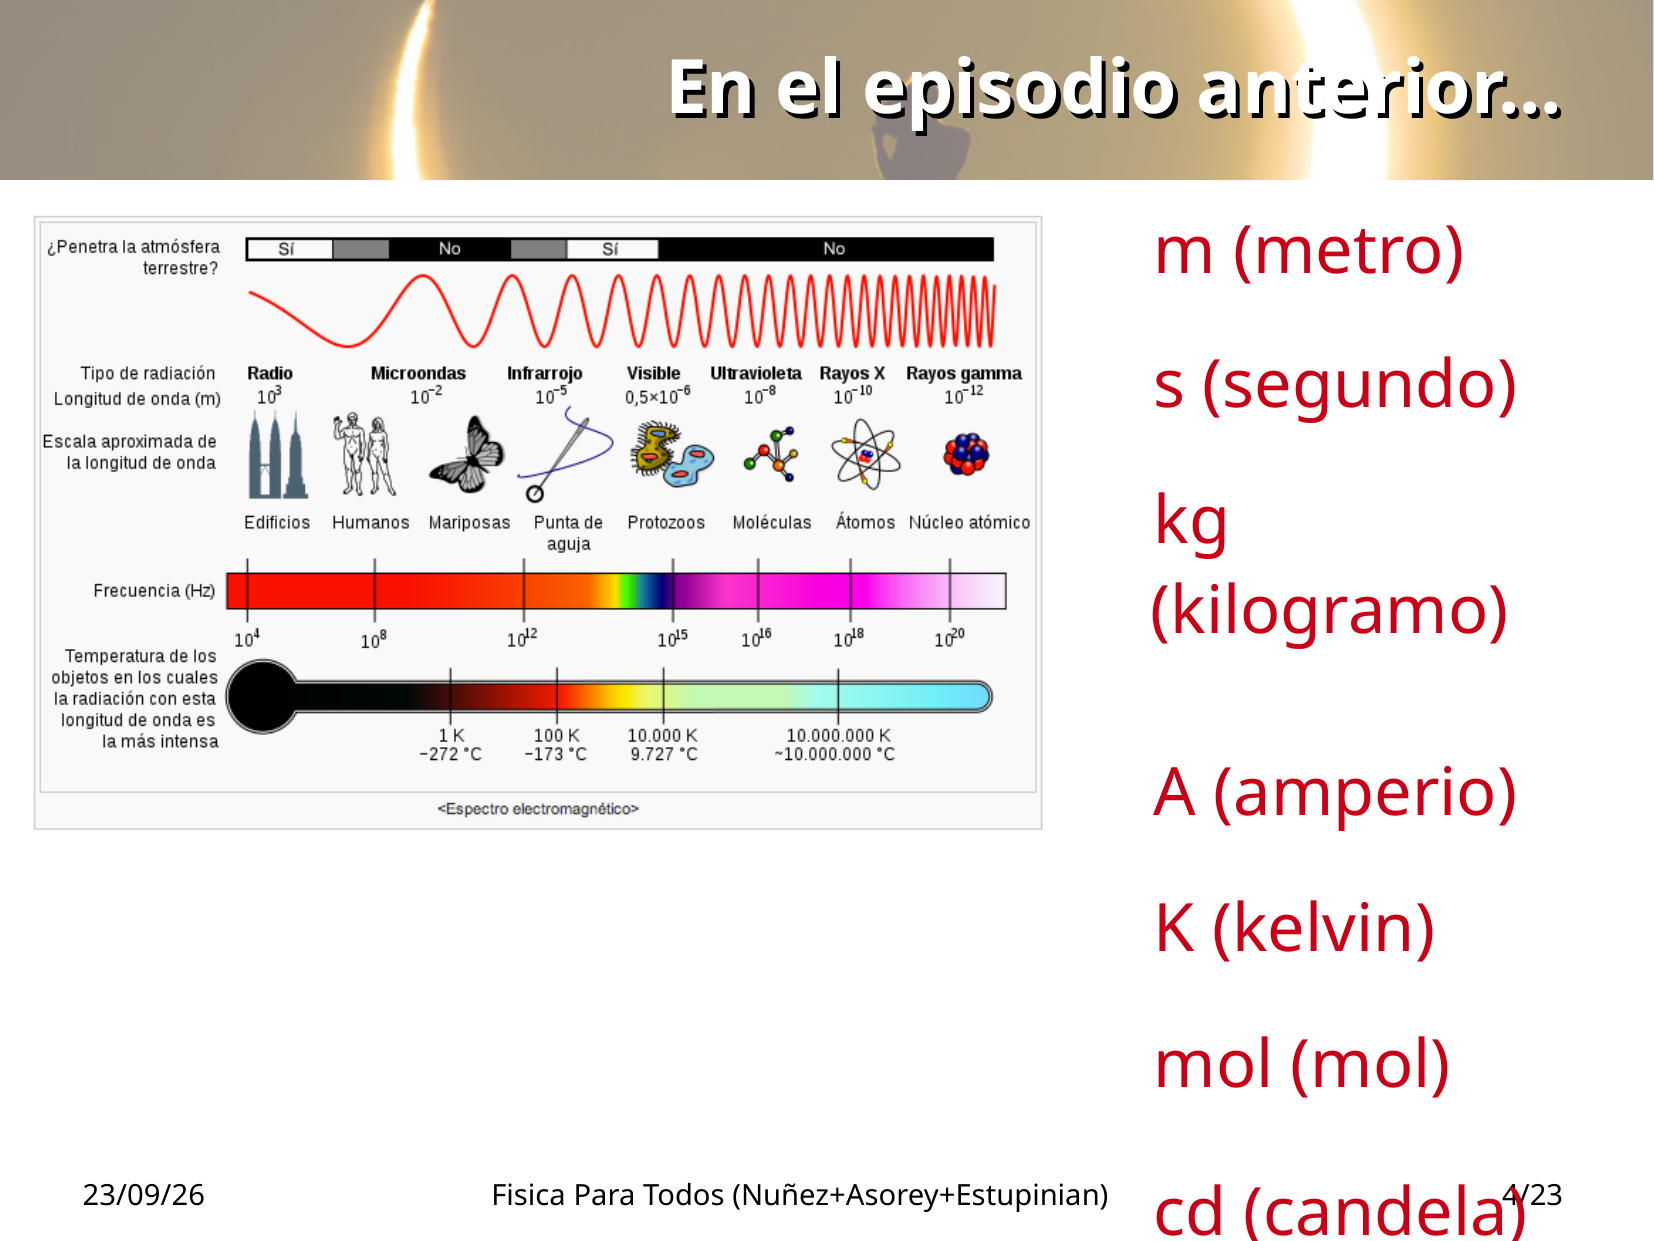

# En el episodio anterior...
m (metro)
s (segundo)
kg (kilogramo)
A (amperio)
K (kelvin)
mol (mol)
cd (candela)
Fisica Para Todos (Nuñez+Asorey+Estupinian)
4